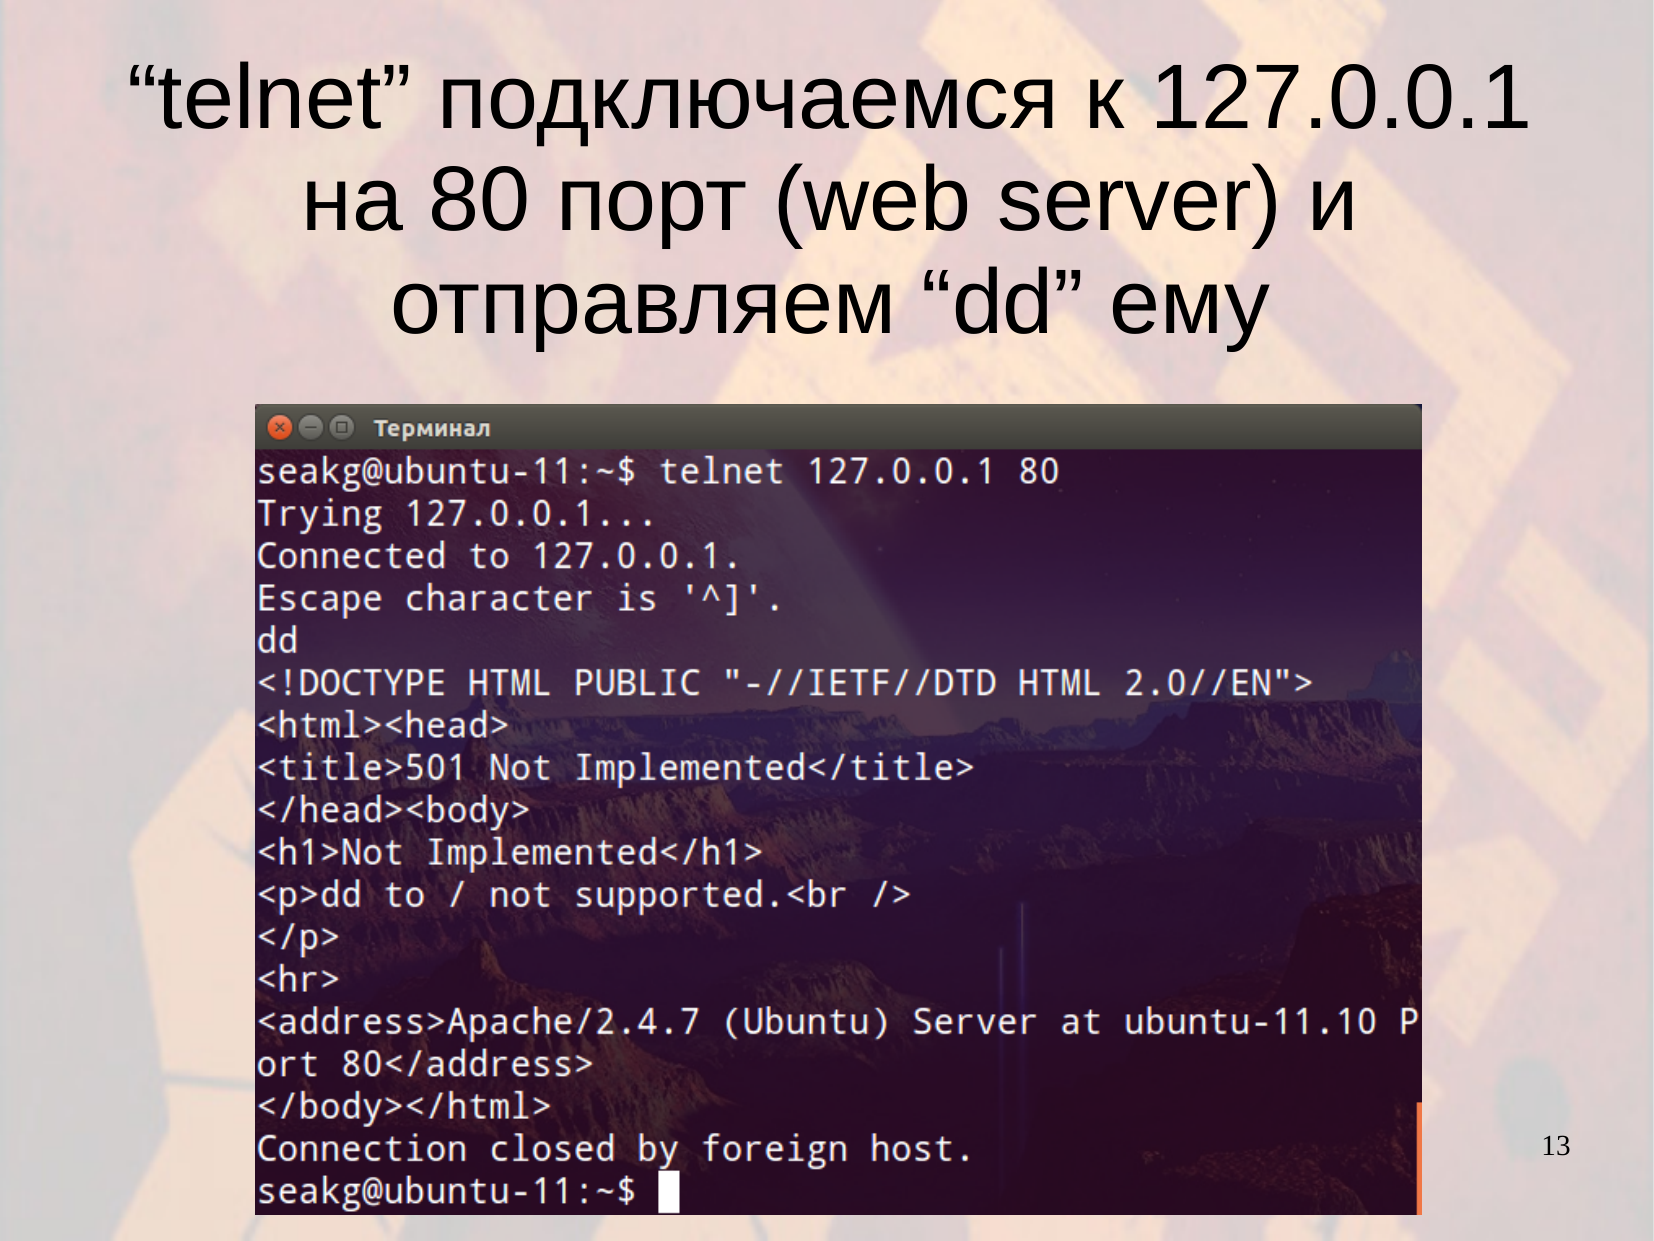

# “telnet” подключаемся к 127.0.0.1 на 80 порт (web server) и отправляем “dd” ему
13